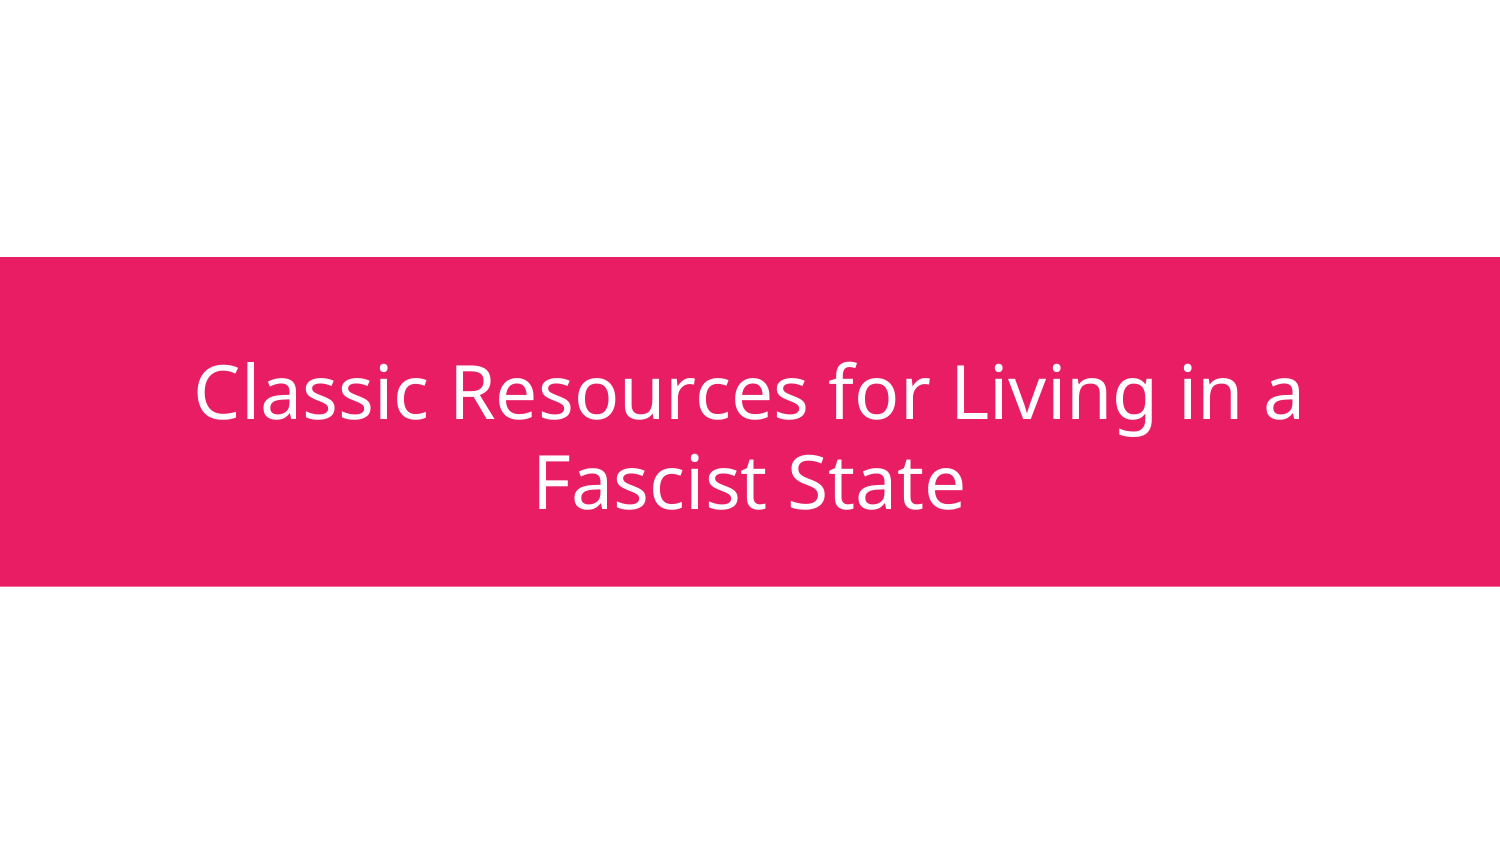

# Classic Resources for Living in a Fascist State